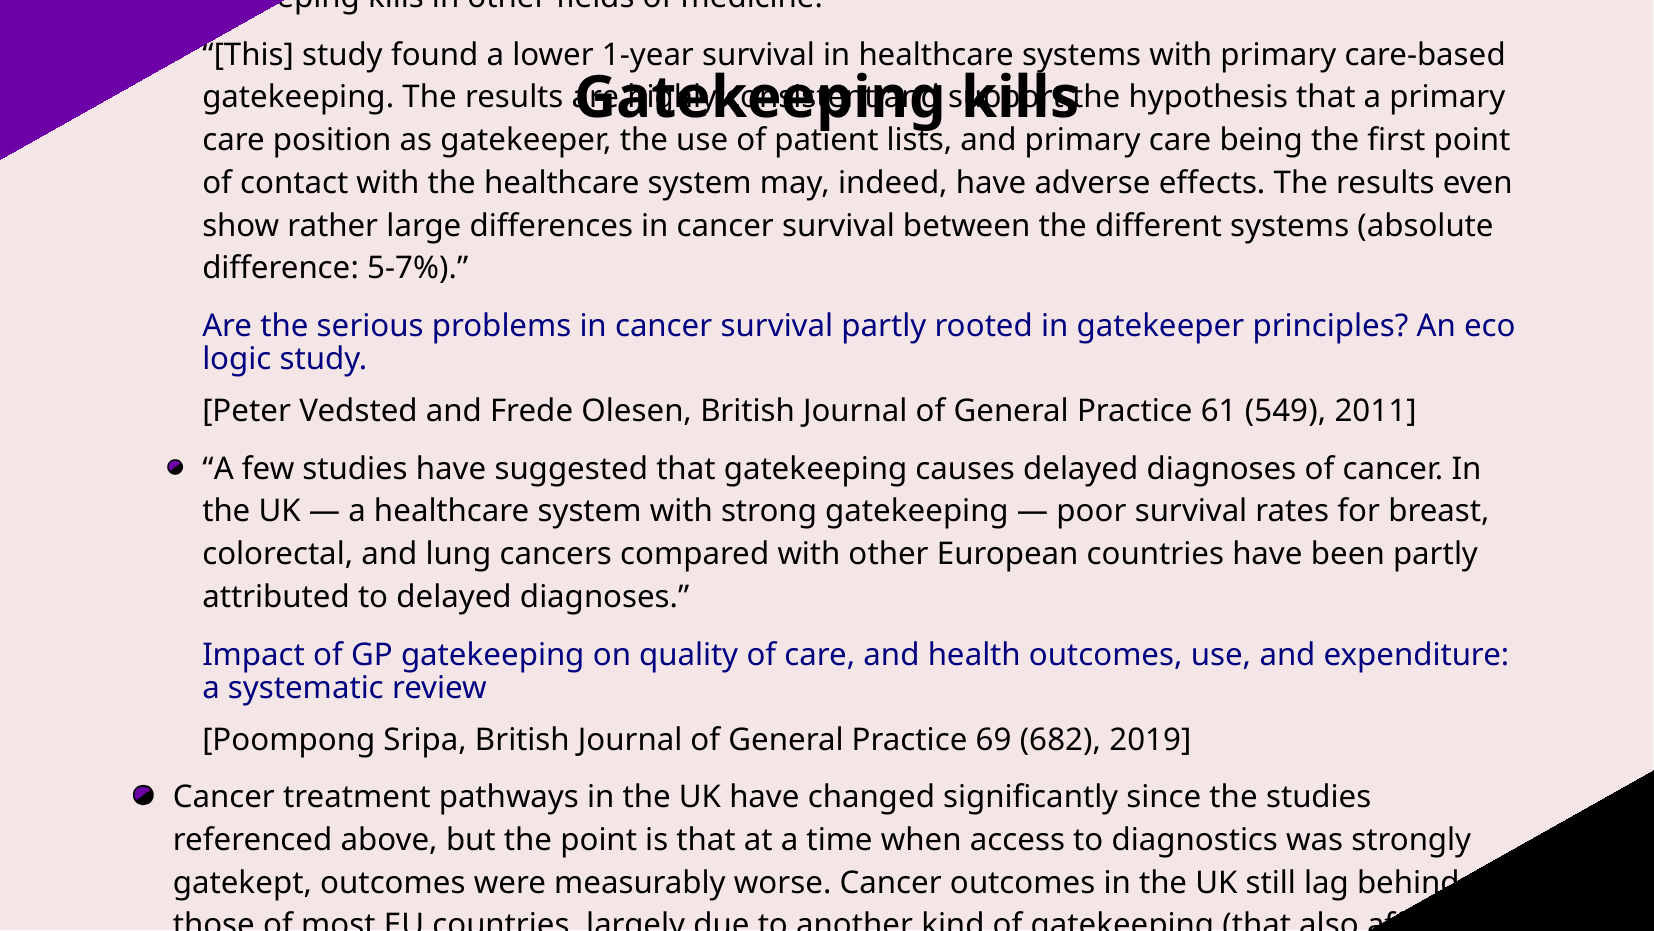

Gatekeeping kills in other fields of medicine:
“[This] study found a lower 1-year survival in healthcare systems with primary care-based gatekeeping. The results are highly consistent and support the hypothesis that a primary care position as gatekeeper, the use of patient lists, and primary care being the first point of contact with the healthcare system may, indeed, have adverse effects. The results even show rather large differences in cancer survival between the different systems (absolute difference: 5-7%).”
Are the serious problems in cancer survival partly rooted in gatekeeper principles? An ecologic study.
[Peter Vedsted and Frede Olesen, British Journal of General Practice 61 (549), 2011]
“A few studies have suggested that gatekeeping causes delayed diagnoses of cancer. In the UK — a healthcare system with strong gatekeeping — poor survival rates for breast, colorectal, and lung cancers compared with other European countries have been partly attributed to delayed diagnoses.”
Impact of GP gatekeeping on quality of care, and health outcomes, use, and expenditure: a systematic review
[Poompong Sripa, British Journal of General Practice 69 (682), 2019]
Cancer treatment pathways in the UK have changed significantly since the studies referenced above, but the point is that at a time when access to diagnostics was strongly gatekept, outcomes were measurably worse. Cancer outcomes in the UK still lag behind those of most EU countries, largely due to another kind of gatekeeping (that also affects gender-affirming healthcare): delay in adopting new drugs and treatments.
UK cancer survival rates lag behind those of other European countries – study
[Nicola Davis, The Guardian, July 2017]
# Gatekeeping kills